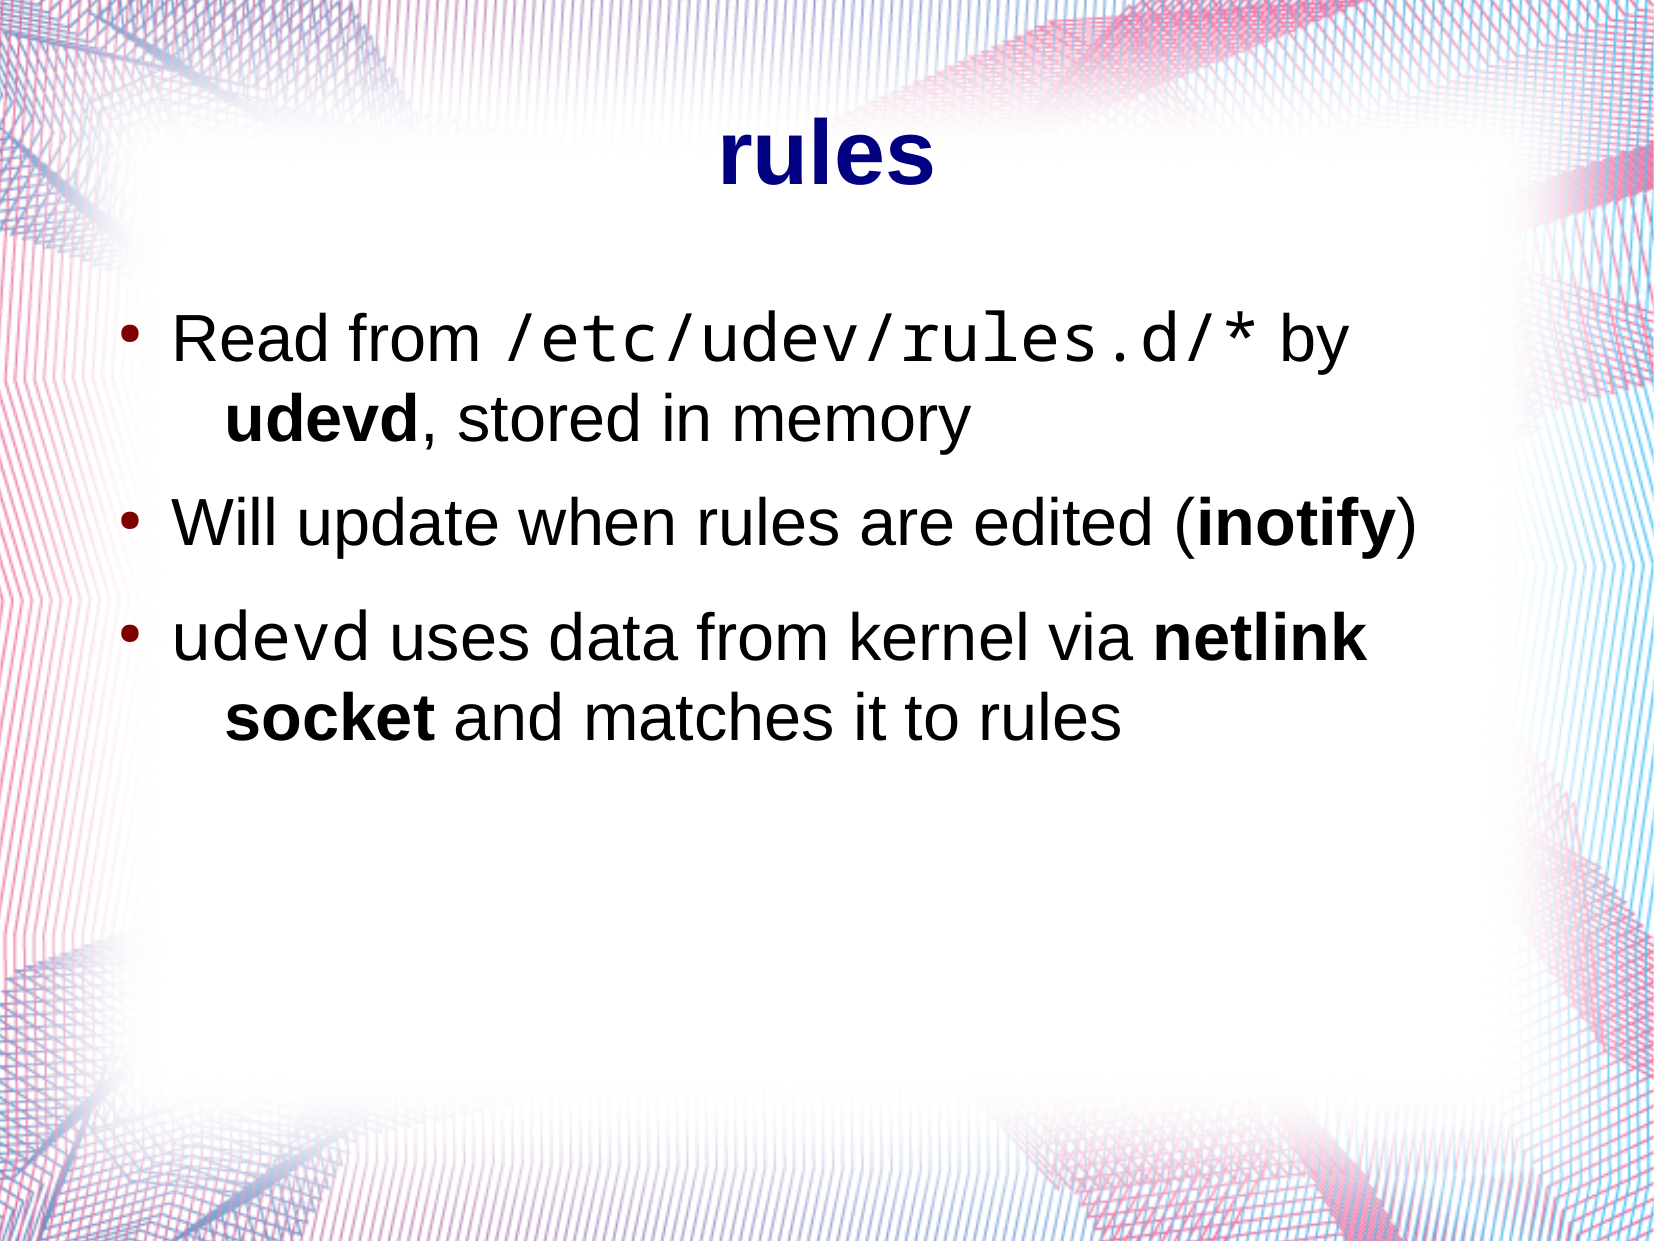

# rules
Read from /etc/udev/rules.d/* by udevd, stored in memory
Will update when rules are edited (inotify)
udevd uses data from kernel via netlink socket and matches it to rules